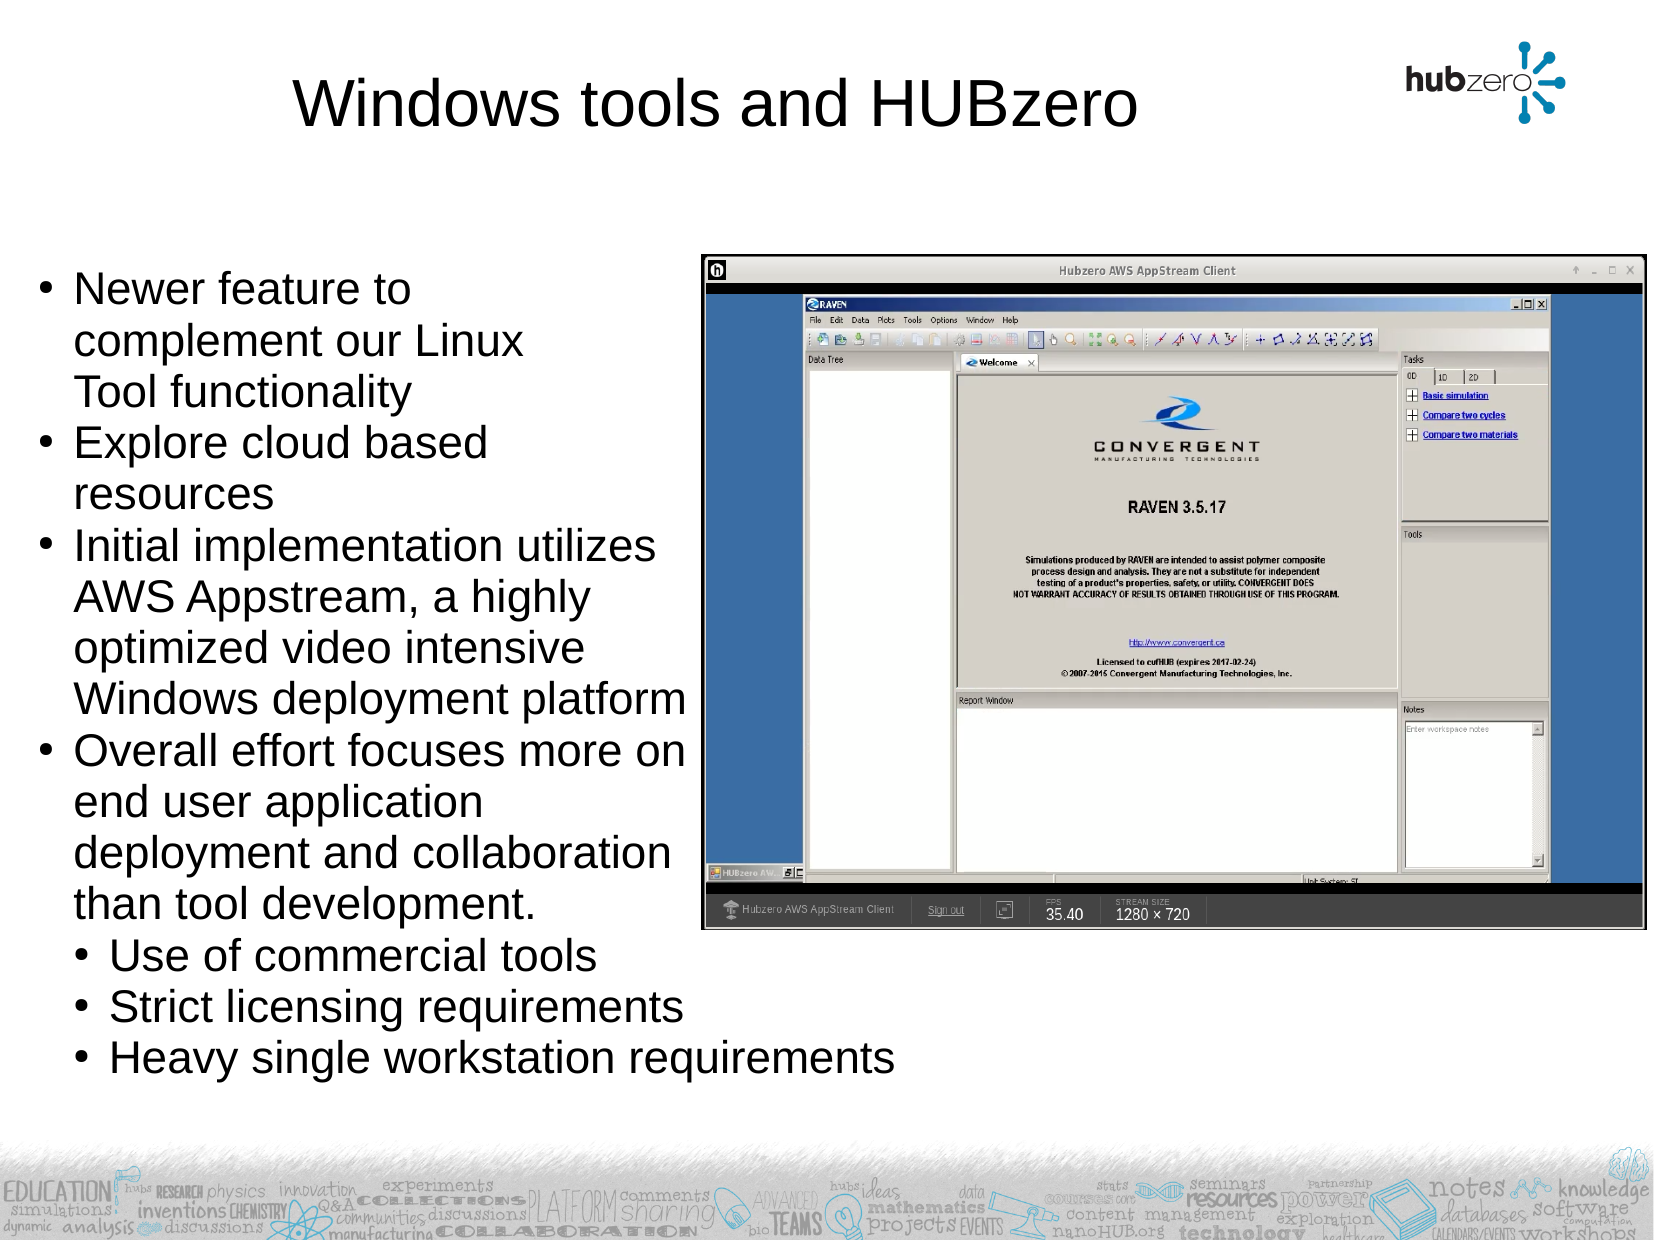

# Windows tools and HUBzero
Newer feature to
complement our Linux
Tool functionality
Explore cloud based
resources
Initial implementation utilizes
AWS Appstream, a highly
optimized video intensive
Windows deployment platform
Overall effort focuses more on
end user application
deployment and collaboration
than tool development.
Use of commercial tools
Strict licensing requirements
Heavy single workstation requirements